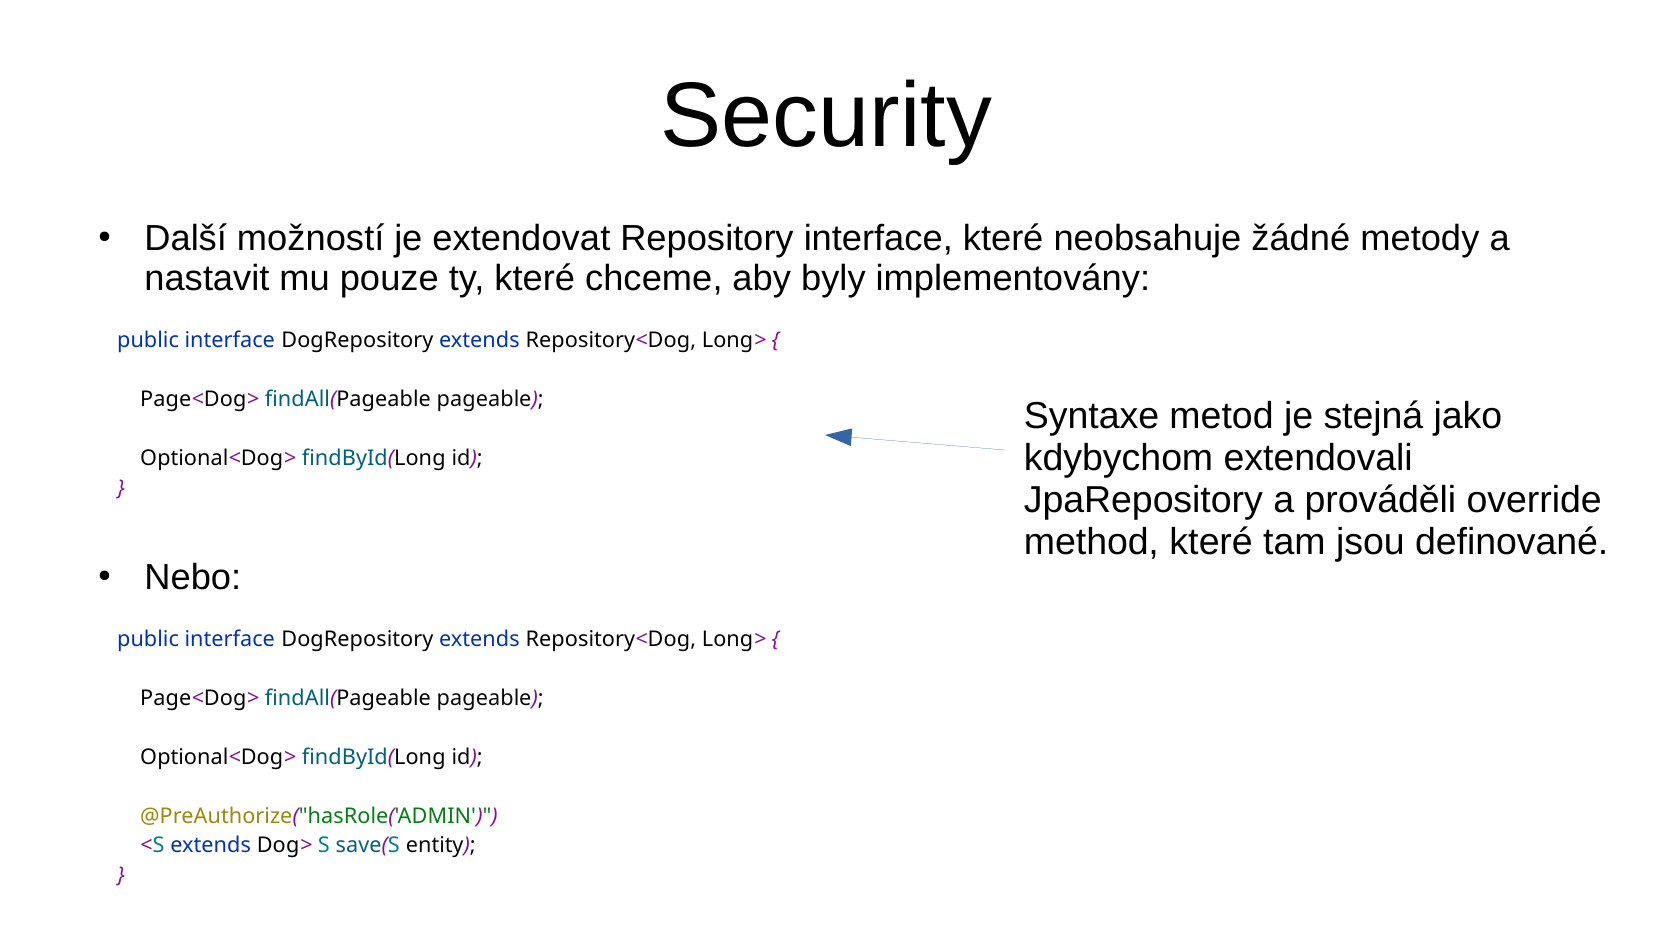

# Security
Další možností je extendovat Repository interface, které neobsahuje žádné metody a nastavit mu pouze ty, které chceme, aby byly implementovány:
 public interface DogRepository extends Repository<Dog, Long> {
 Page<Dog> findAll(Pageable pageable);
 Optional<Dog> findById(Long id);
 }
Nebo:
 public interface DogRepository extends Repository<Dog, Long> {
 Page<Dog> findAll(Pageable pageable);
 Optional<Dog> findById(Long id);
 @PreAuthorize("hasRole('ADMIN')")
 <S extends Dog> S save(S entity);
 }
Syntaxe metod je stejná jako kdybychom extendovali JpaRepository a prováděli override method, které tam jsou definované.